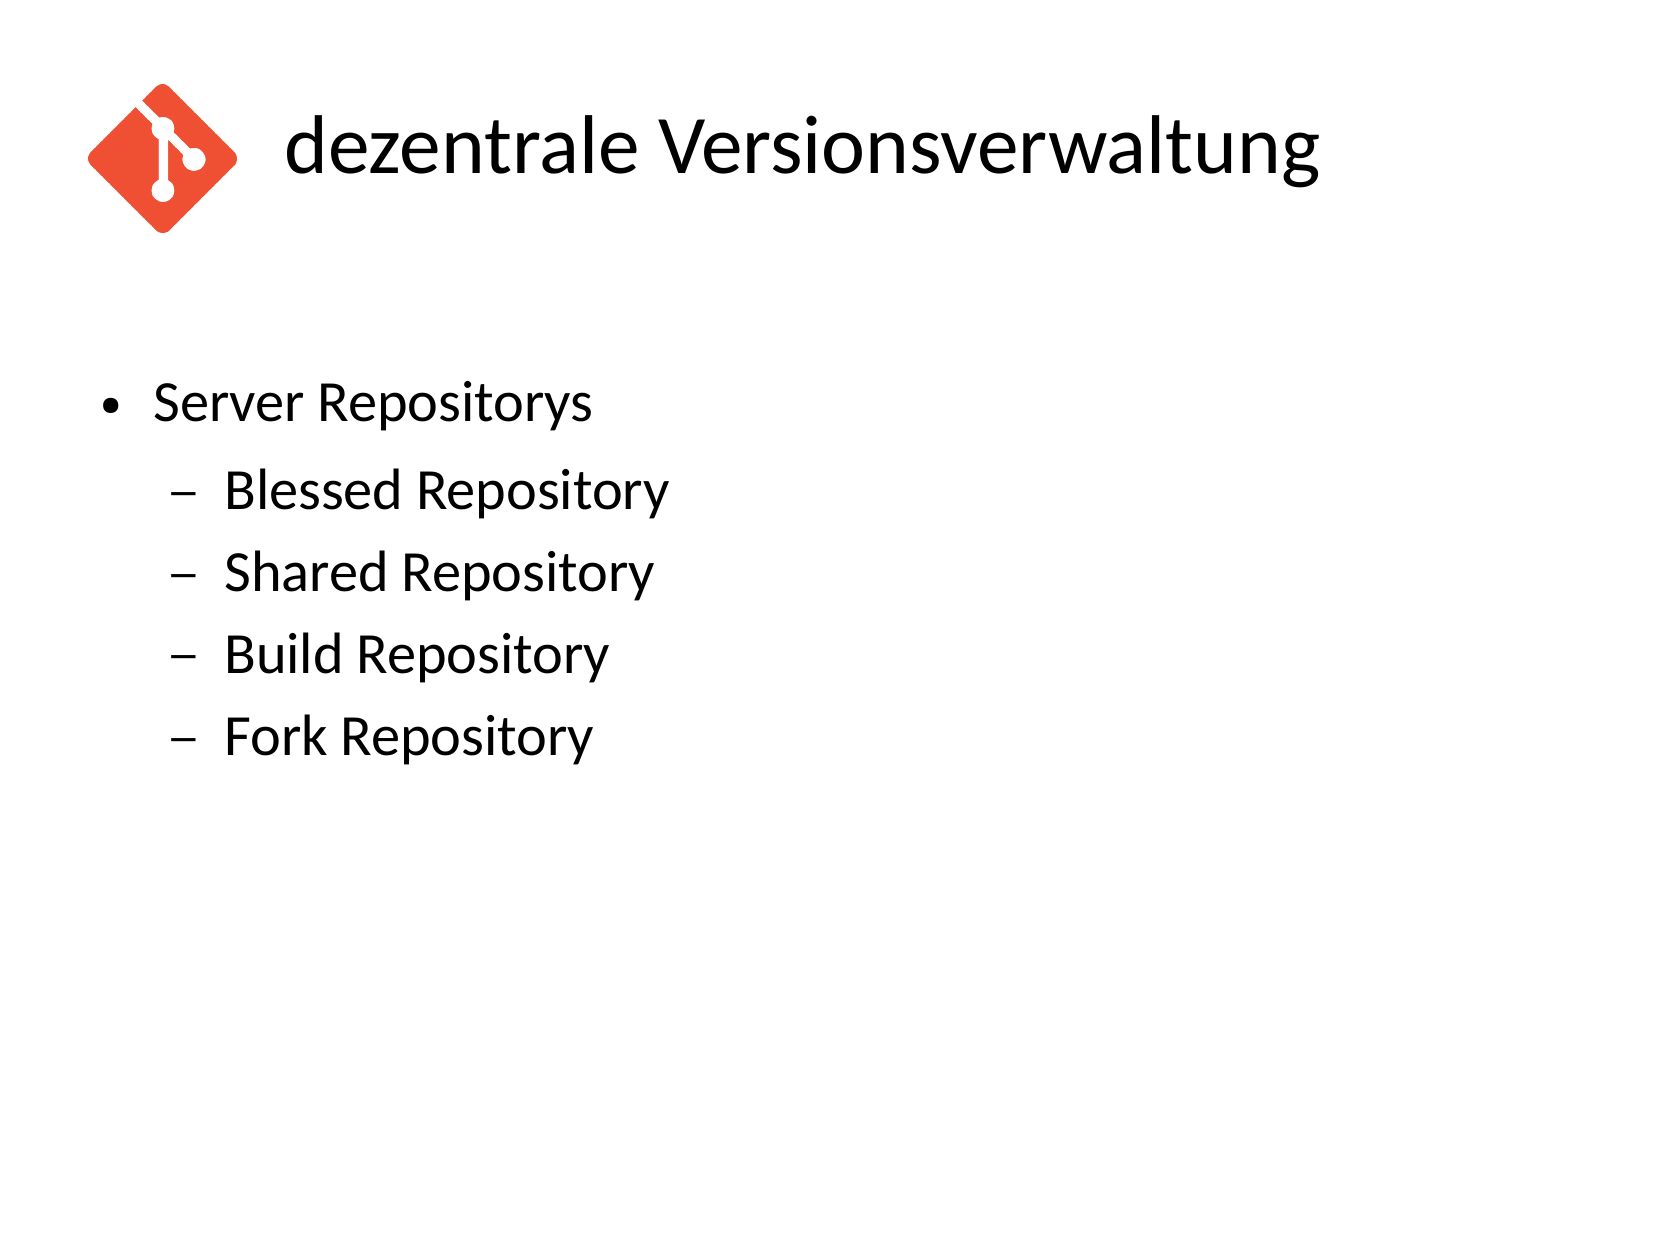

# dezentrale Versionsverwaltung
Server Repositorys
Blessed Repository
Shared Repository
Build Repository
Fork Repository